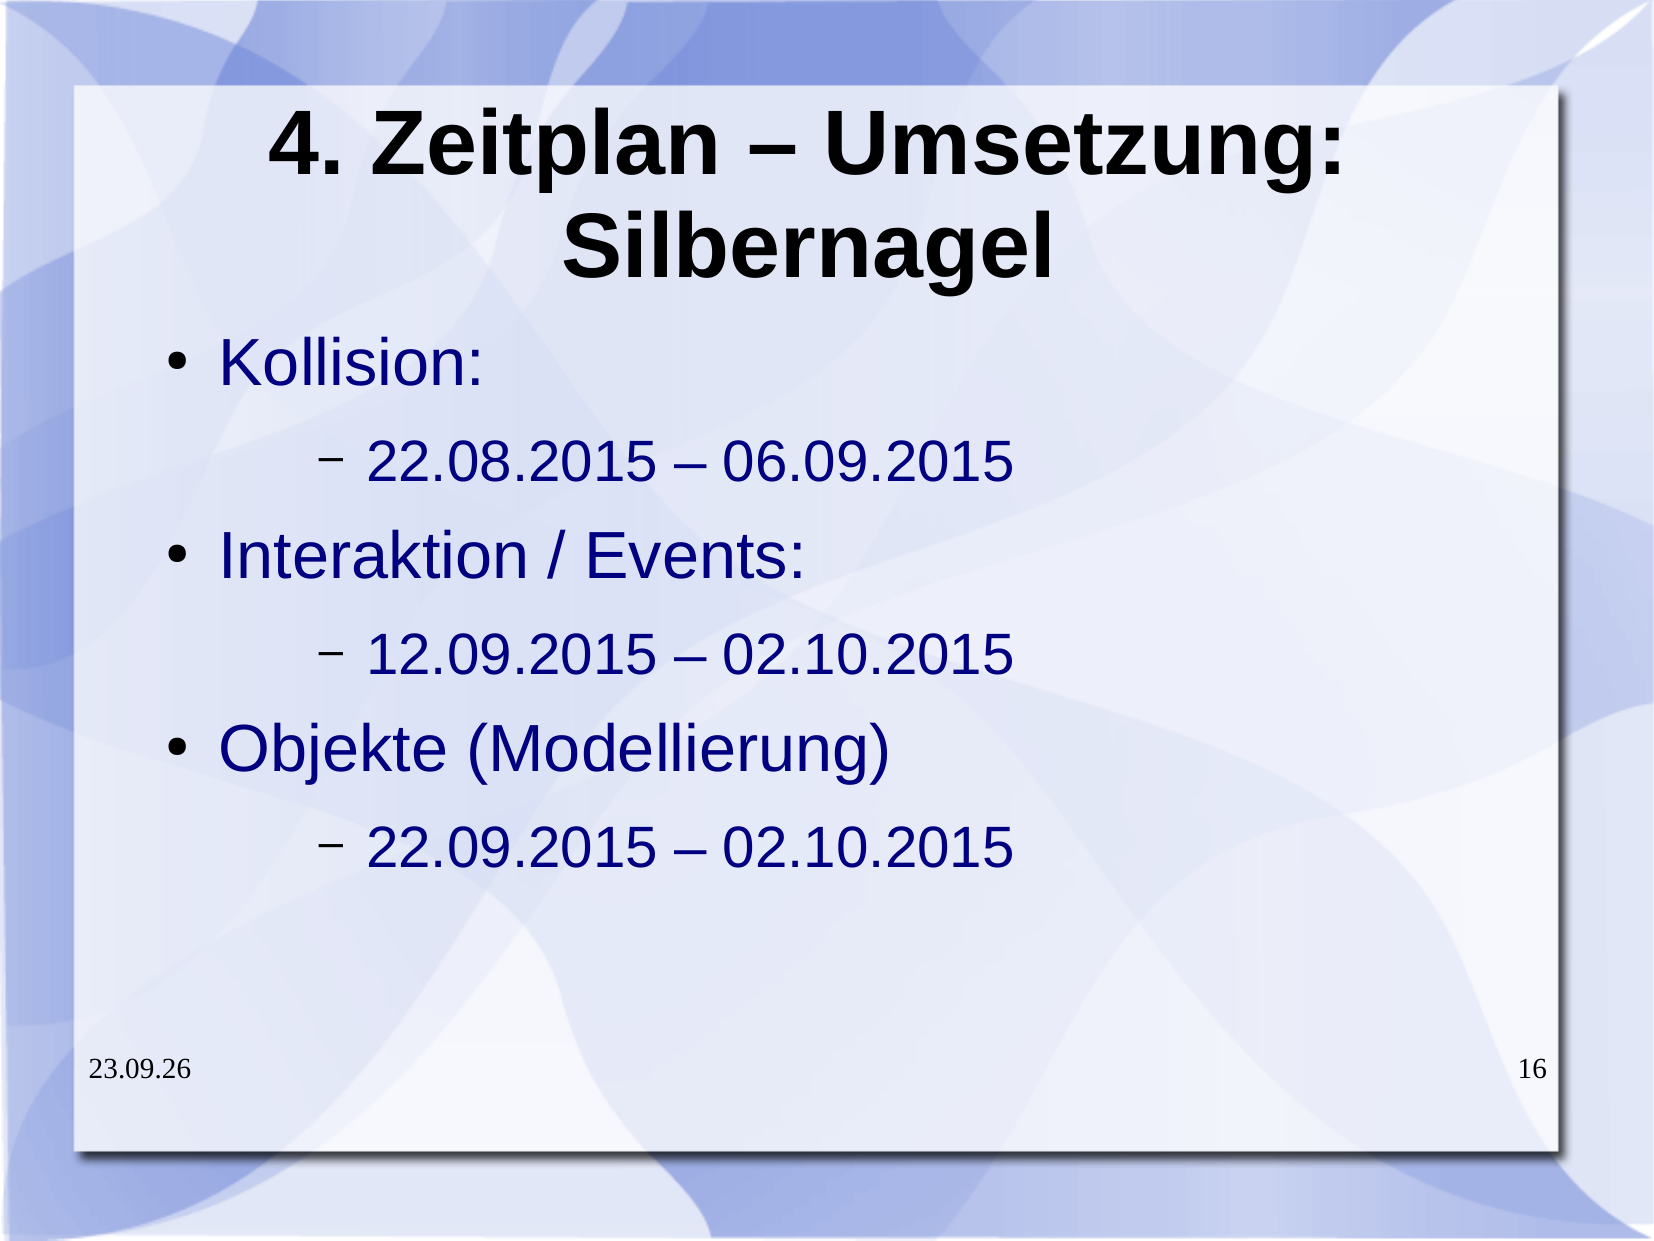

# 4. Zeitplan – Umsetzung: Silbernagel
Kollision:
22.08.2015 – 06.09.2015
Interaktion / Events:
12.09.2015 – 02.10.2015
Objekte (Modellierung)
22.09.2015 – 02.10.2015
16